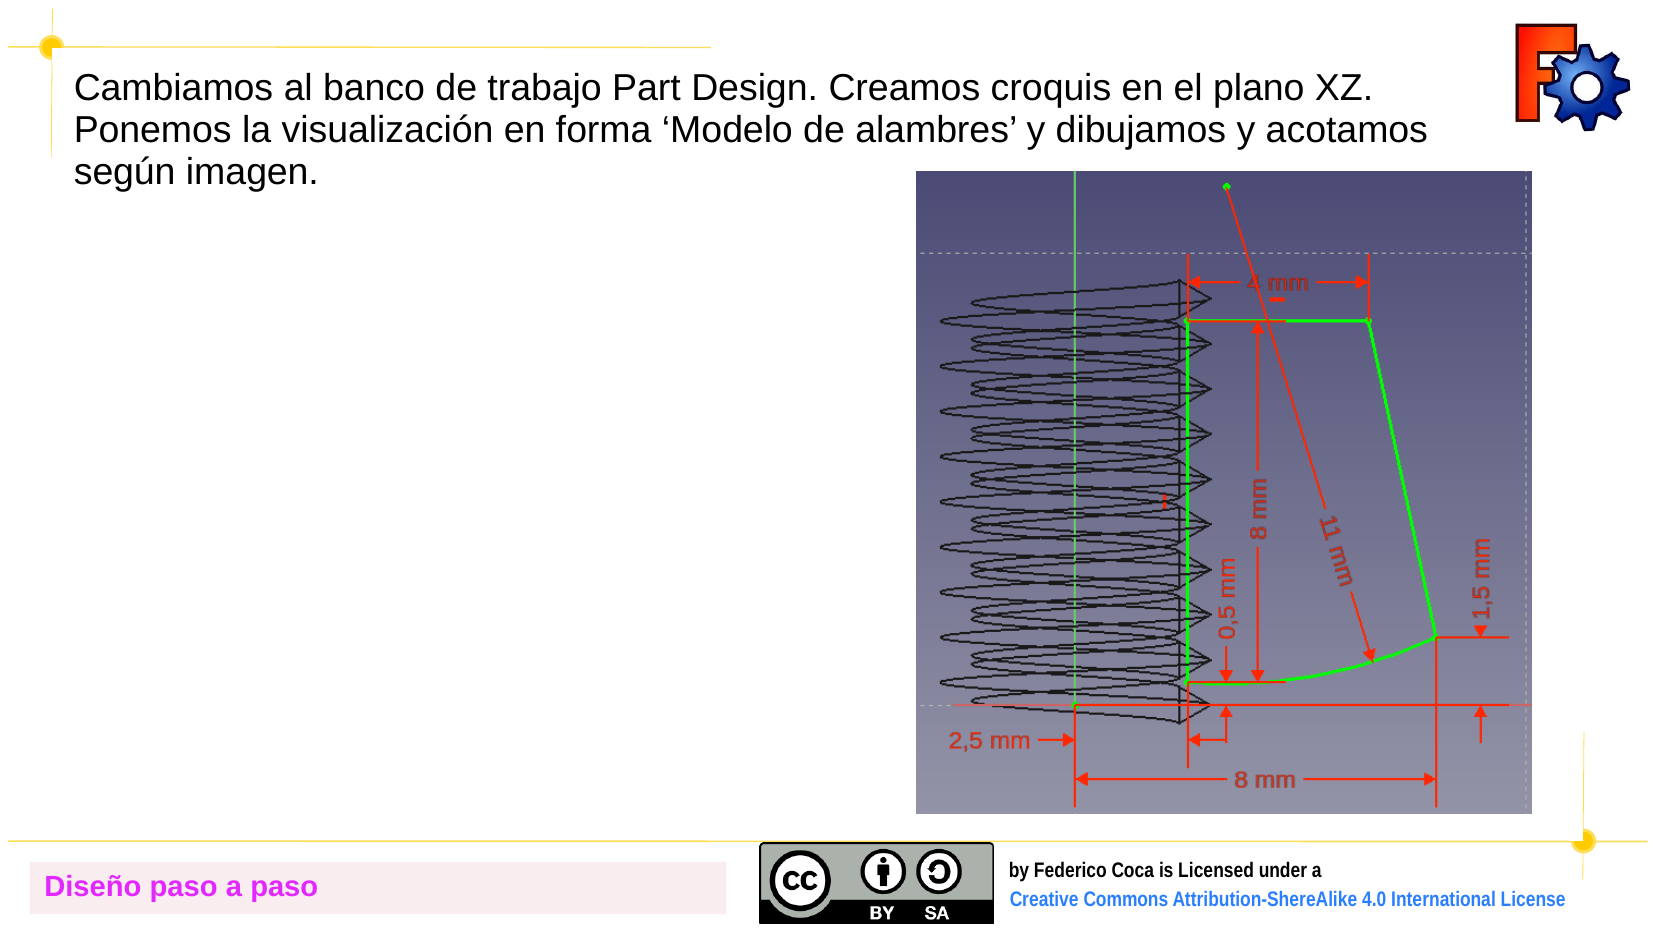

Cambiamos al banco de trabajo Part Design. Creamos croquis en el plano XZ. Ponemos la visualización en forma ‘Modelo de alambres’ y dibujamos y acotamos según imagen.
Diseño paso a paso